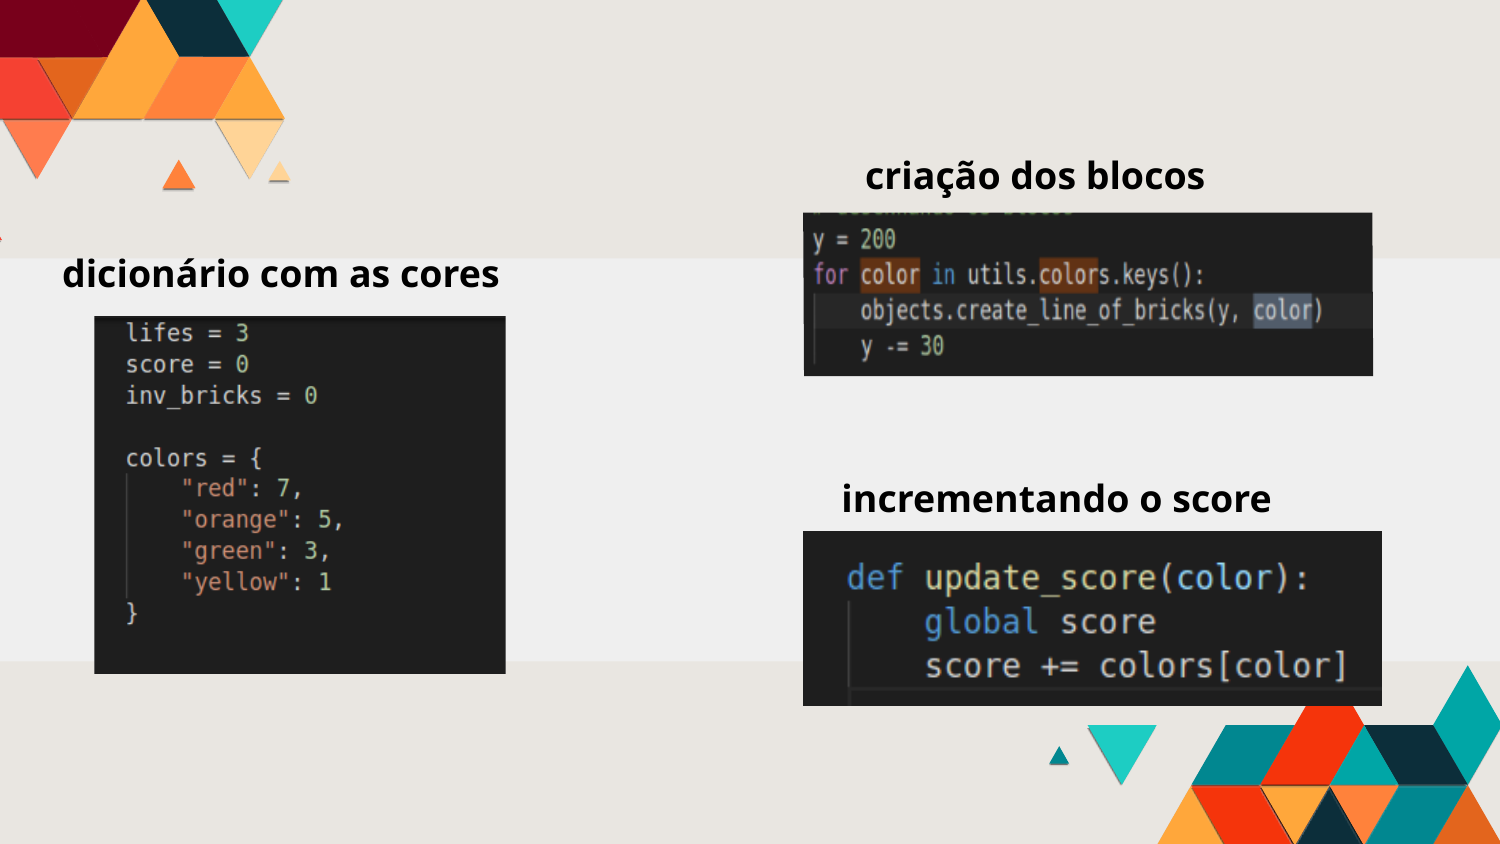

criação dos blocos
dicionário com as cores
incrementando o score